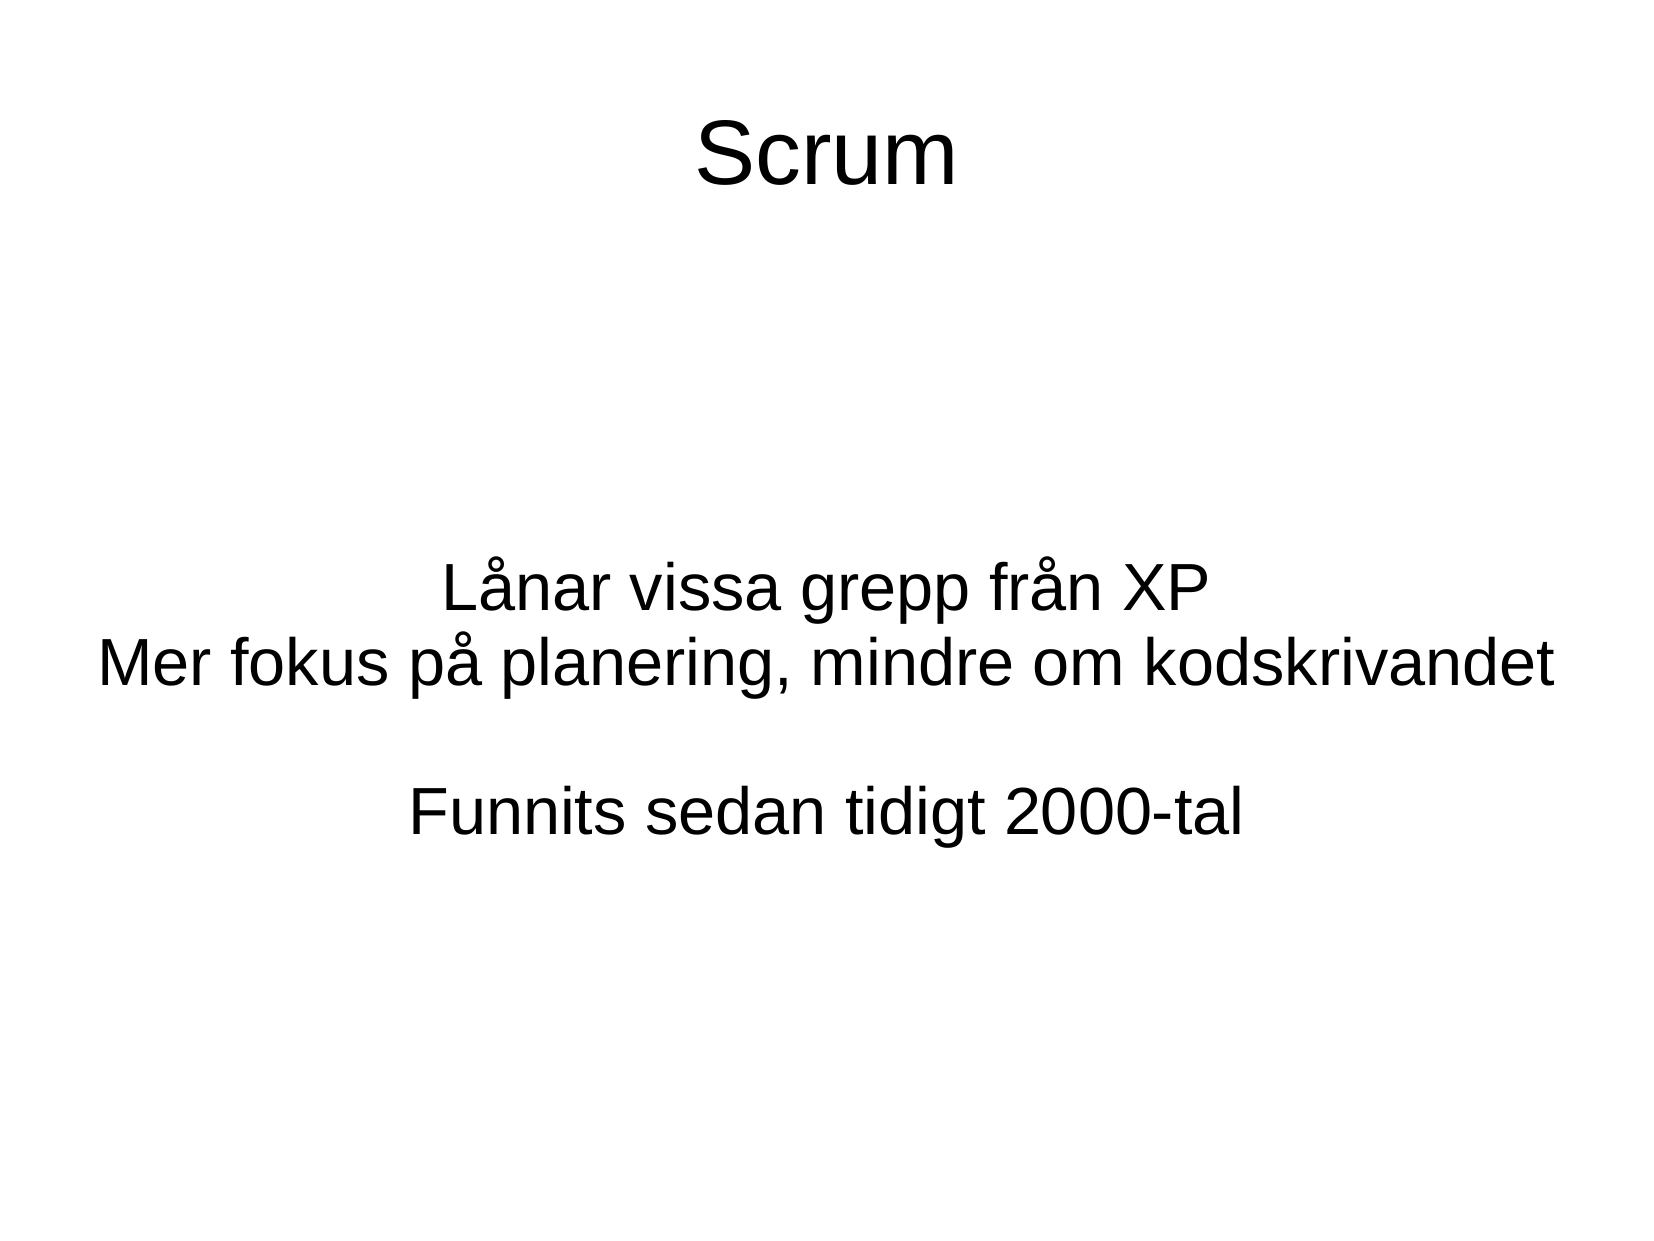

# Scrum
Lånar vissa grepp från XP
Mer fokus på planering, mindre om kodskrivandet
Funnits sedan tidigt 2000-tal